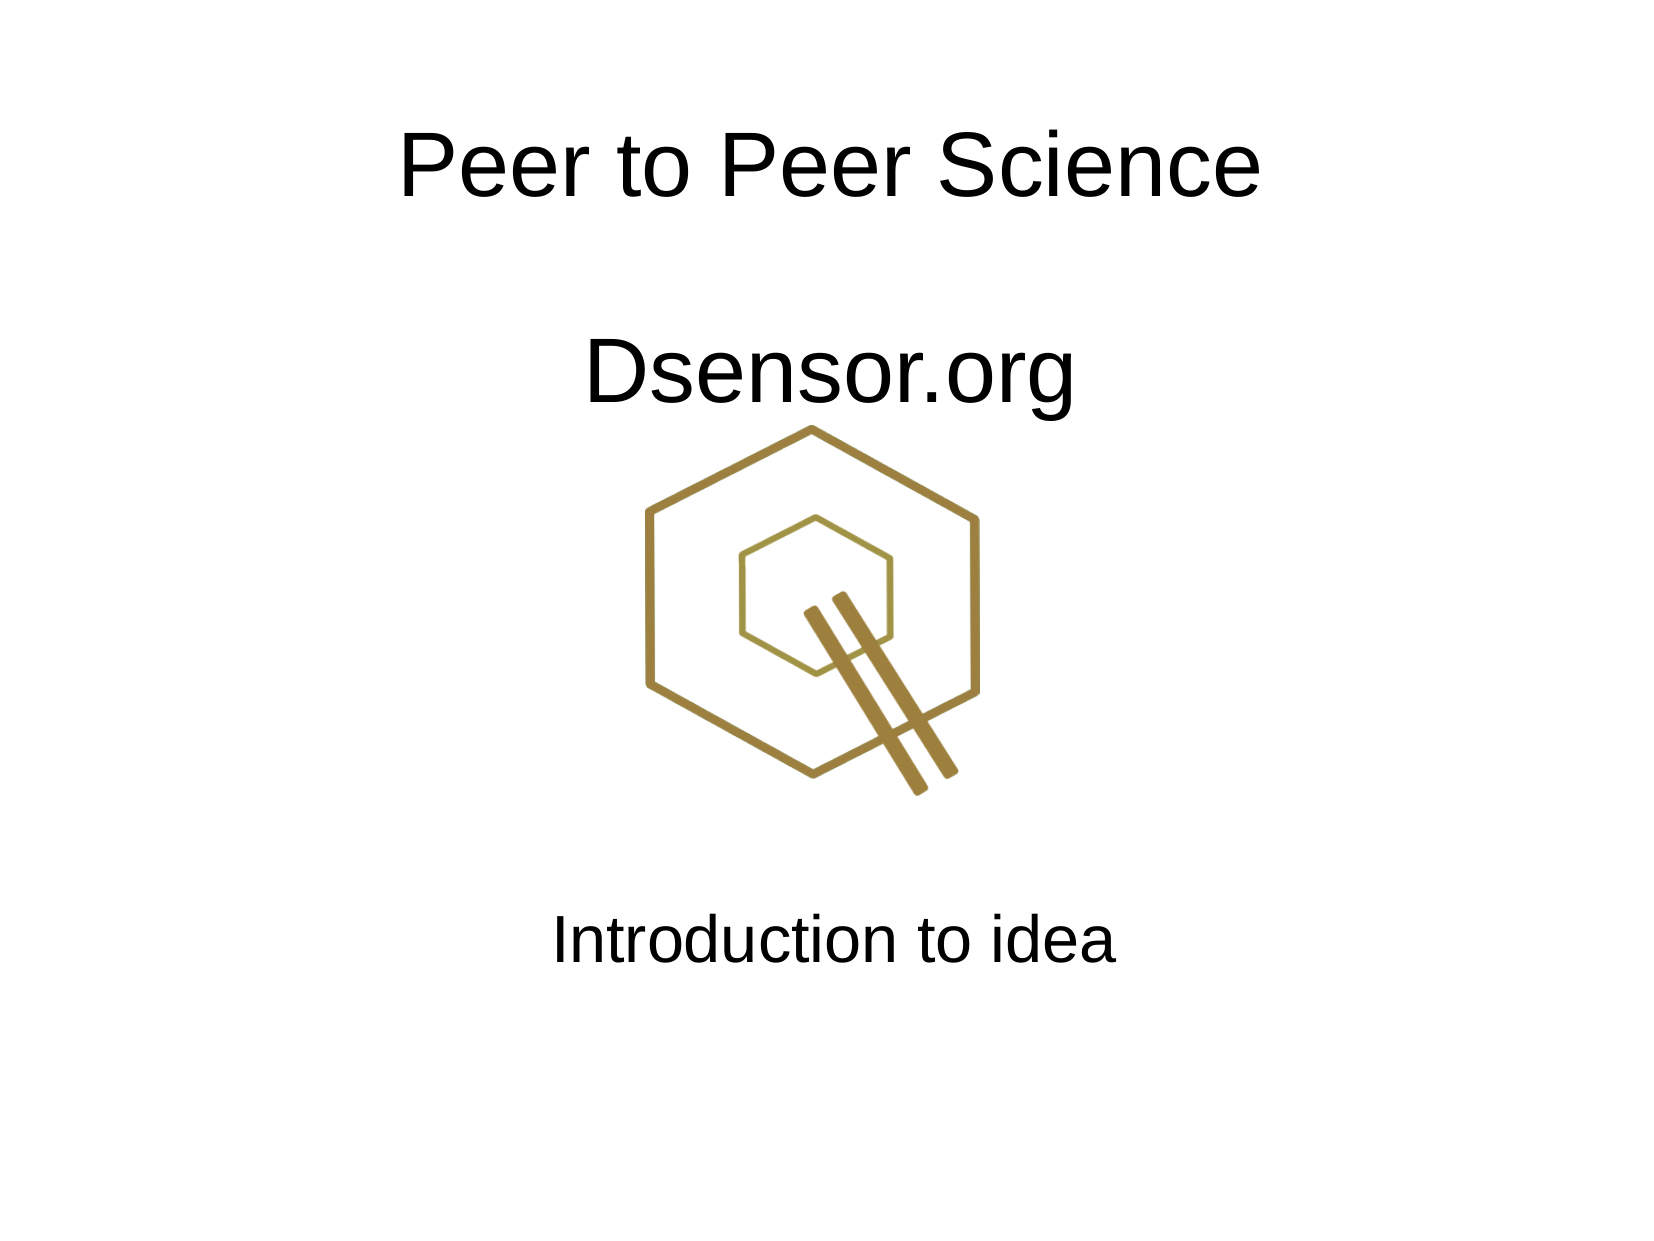

# Peer to Peer Science Dsensor.org
Introduction to idea